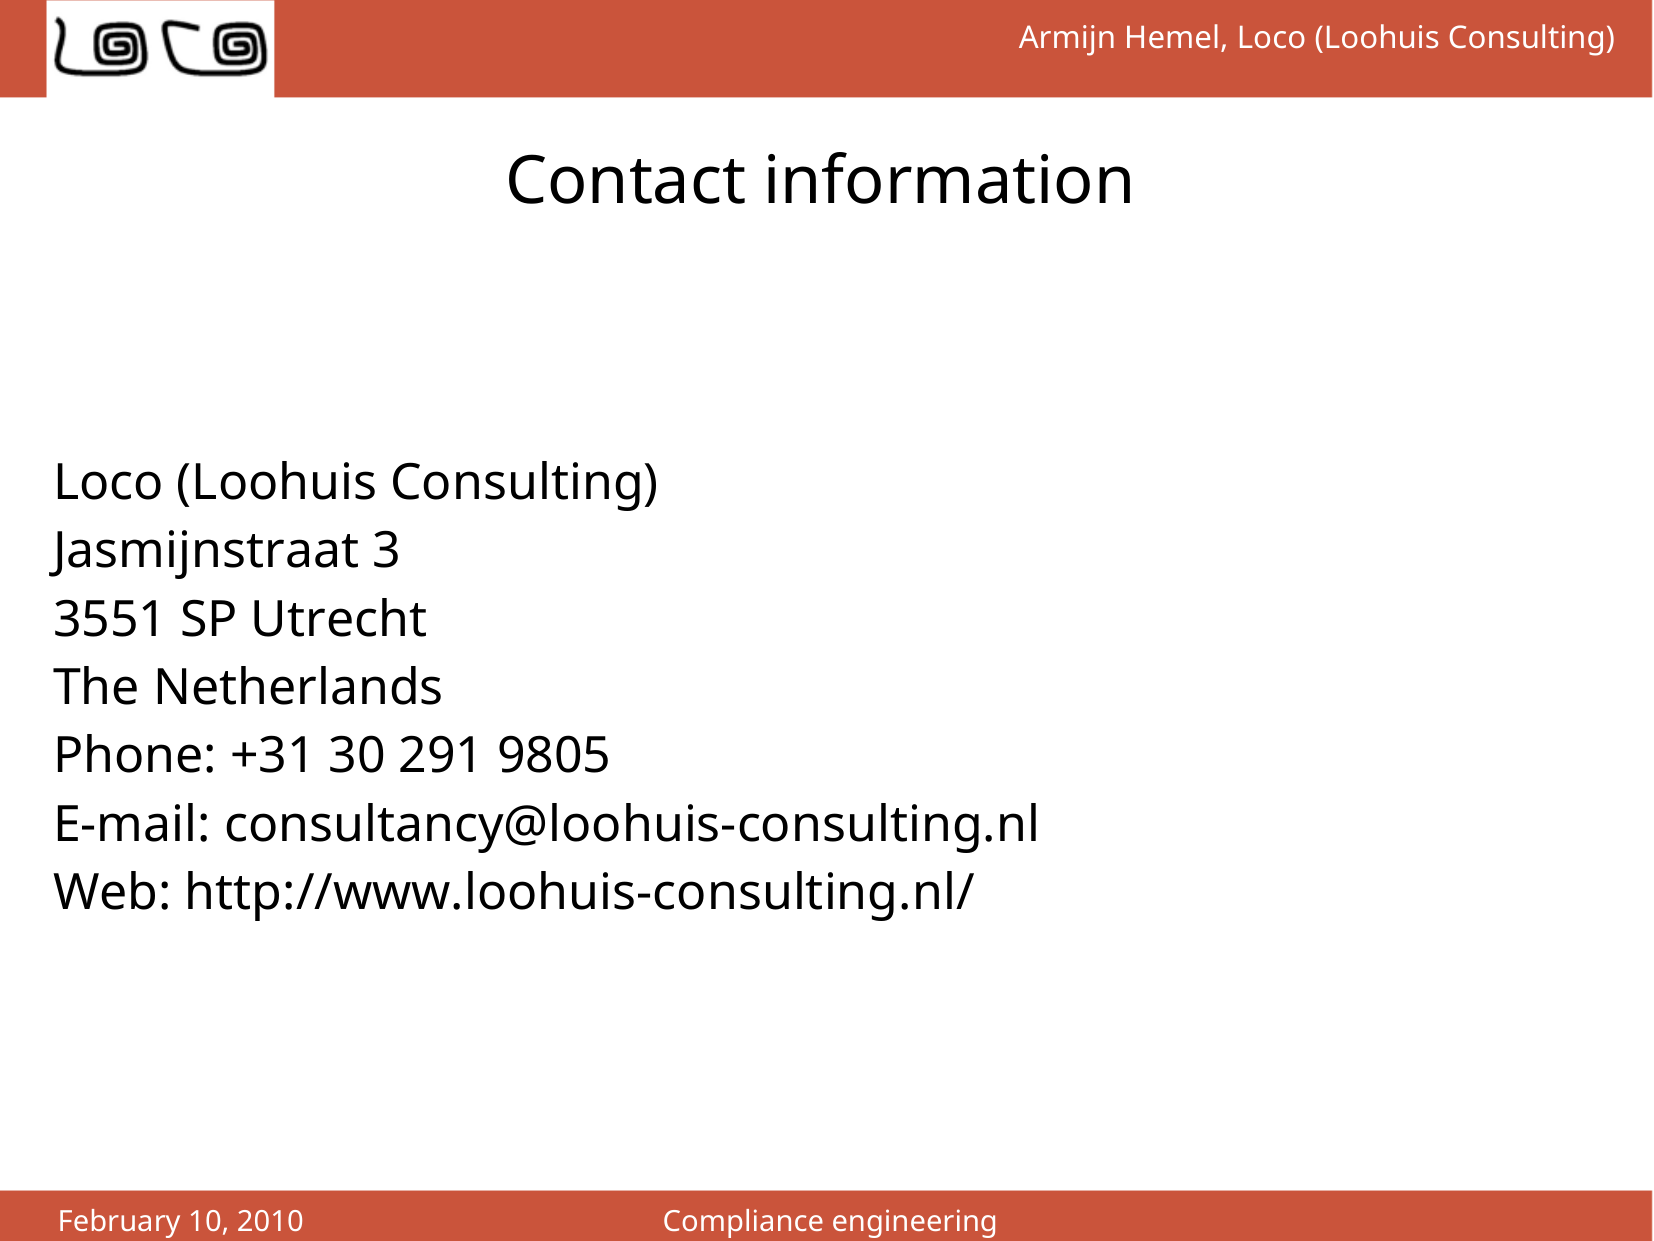

# Contact information
Loco (Loohuis Consulting)
Jasmijnstraat 3
3551 SP Utrecht
The Netherlands
Phone: +31 30 291 9805
E-mail: consultancy@loohuis-consulting.nl
Web: http://www.loohuis-consulting.nl/
Comet: practical solution or crutch?